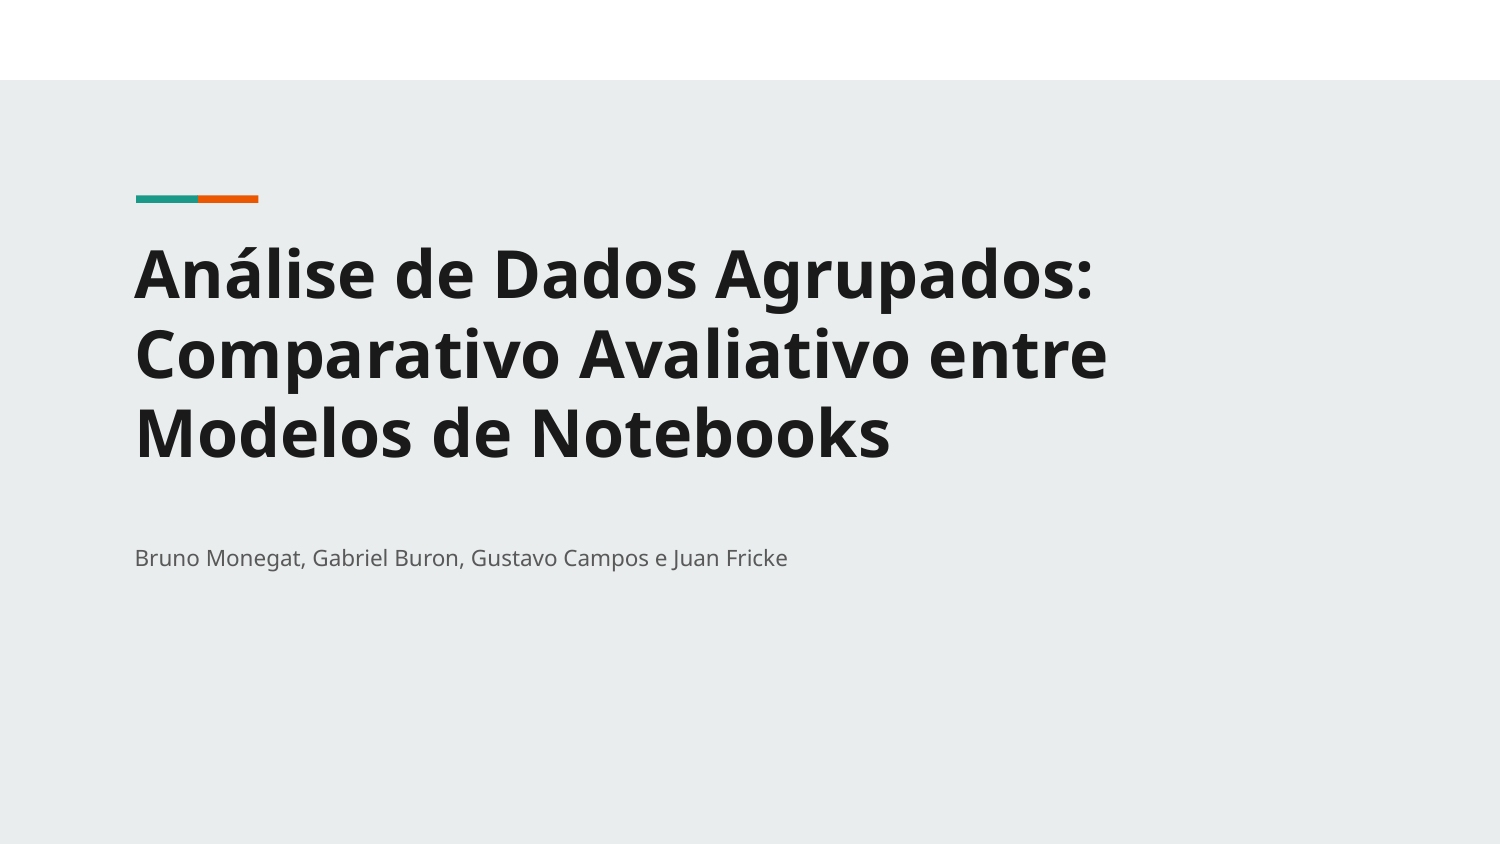

# Análise de Dados Agrupados: Comparativo Avaliativo entre Modelos de Notebooks
Bruno Monegat, Gabriel Buron, Gustavo Campos e Juan Fricke